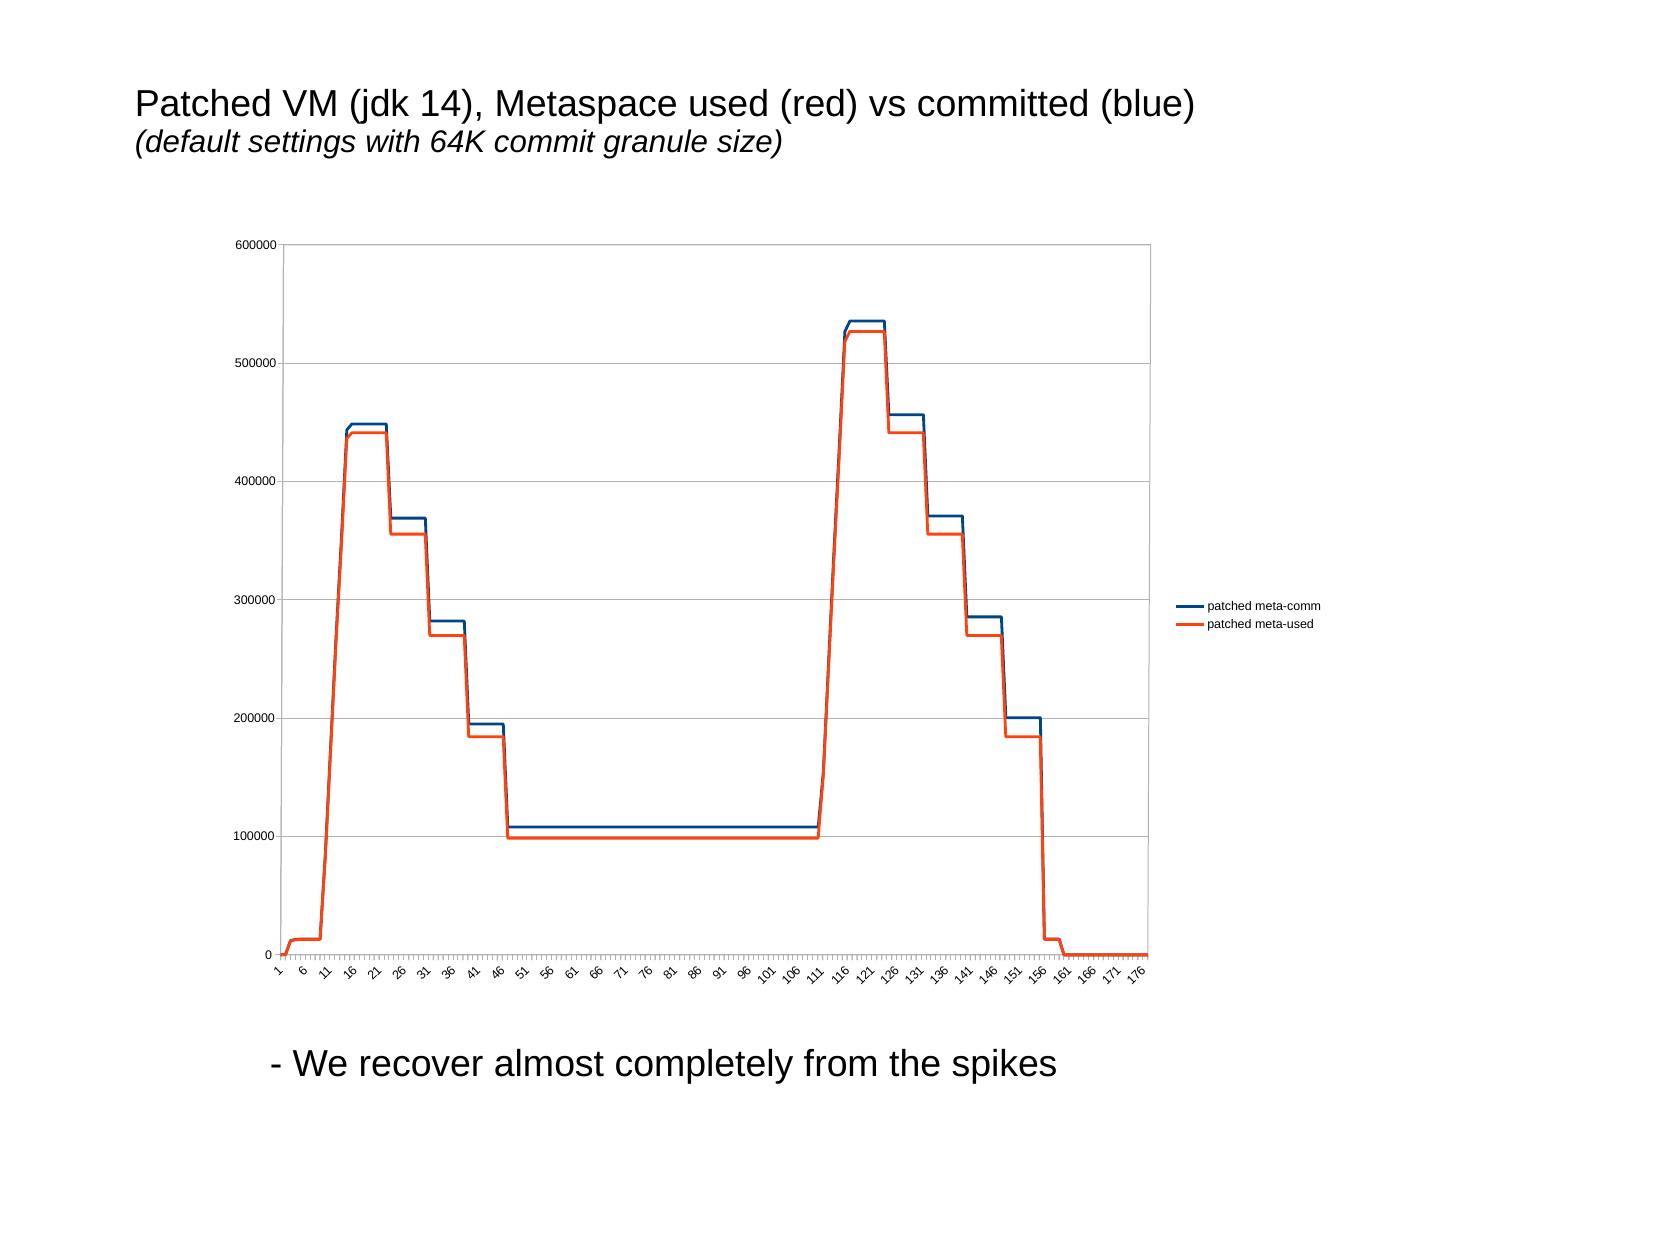

Patched VM (jdk 14), Metaspace used (red) vs committed (blue)
(default settings with 64K commit granule size)
- We recover almost completely from the spikes